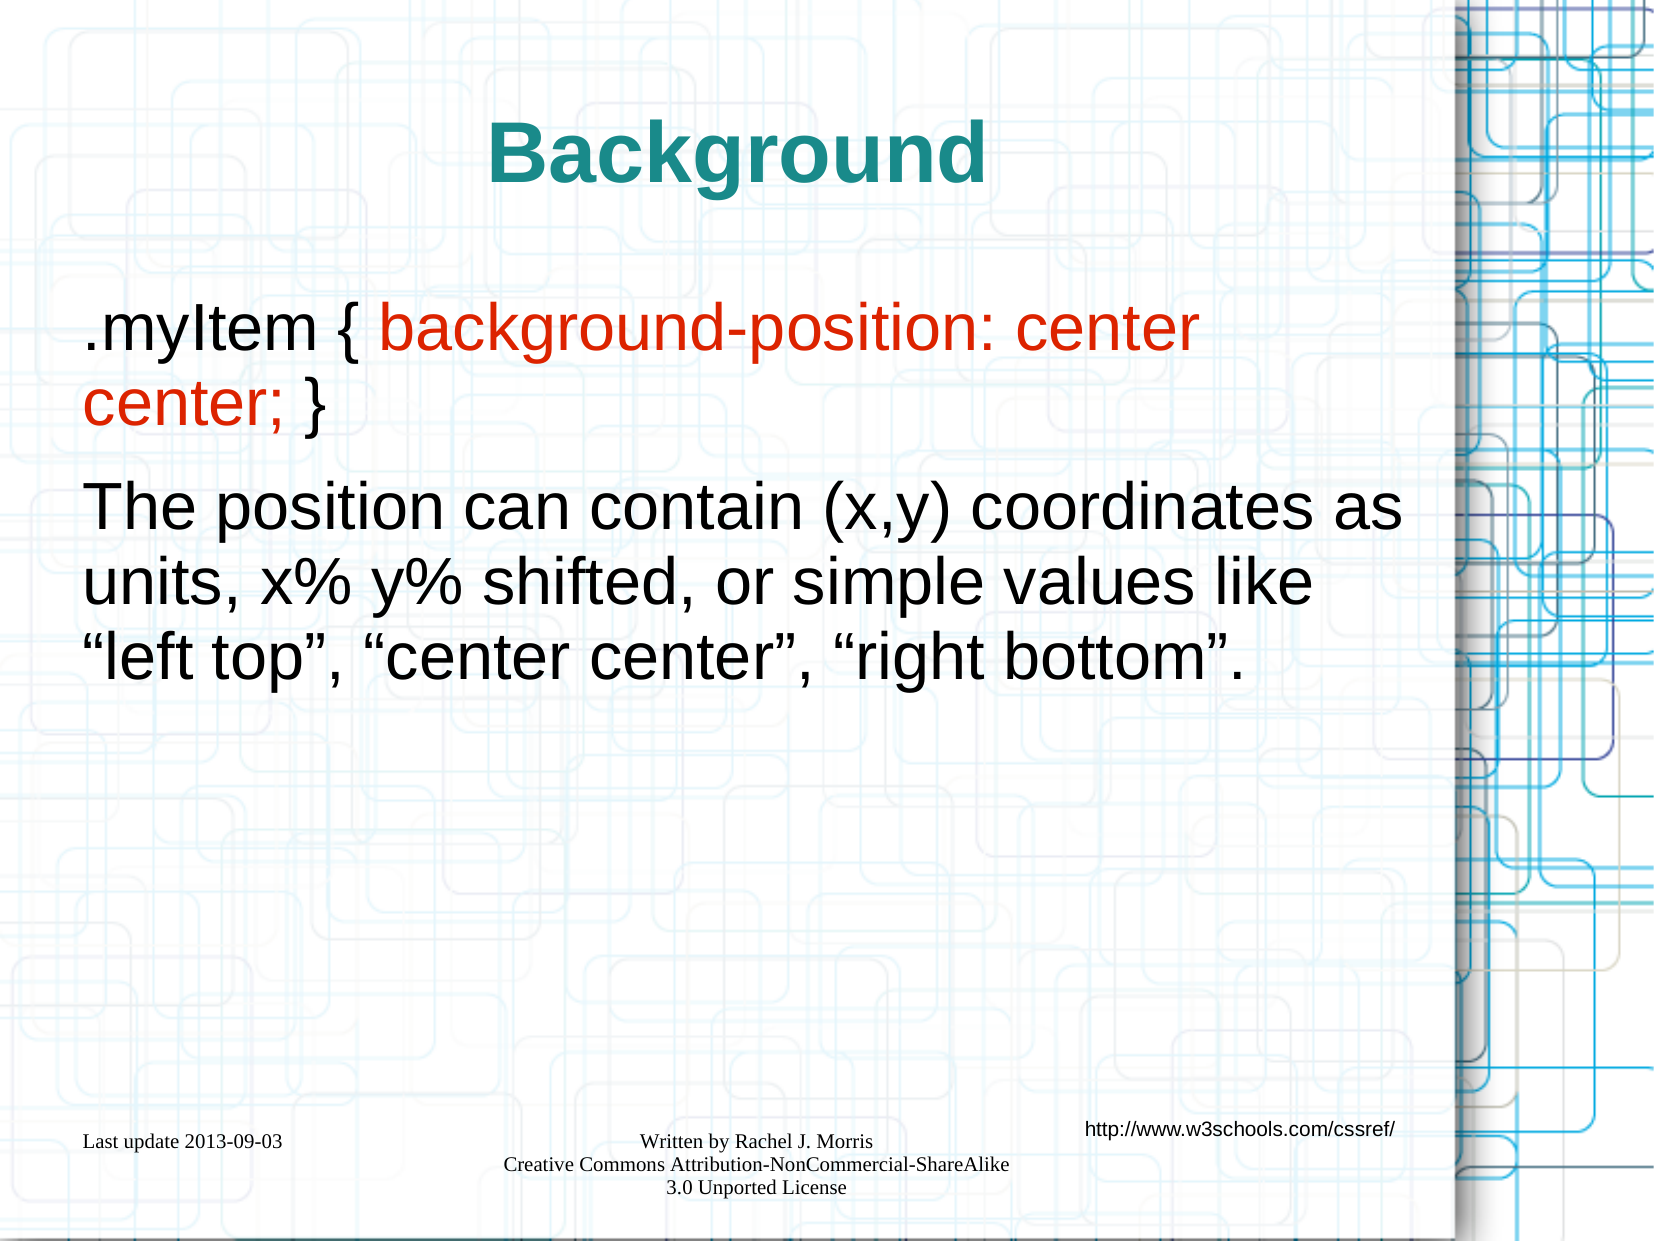

# Background
.myItem { background-position: center center; }
The position can contain (x,y) coordinates as units, x% y% shifted, or simple values like “left top”, “center center”, “right bottom”.
http://www.w3schools.com/cssref/